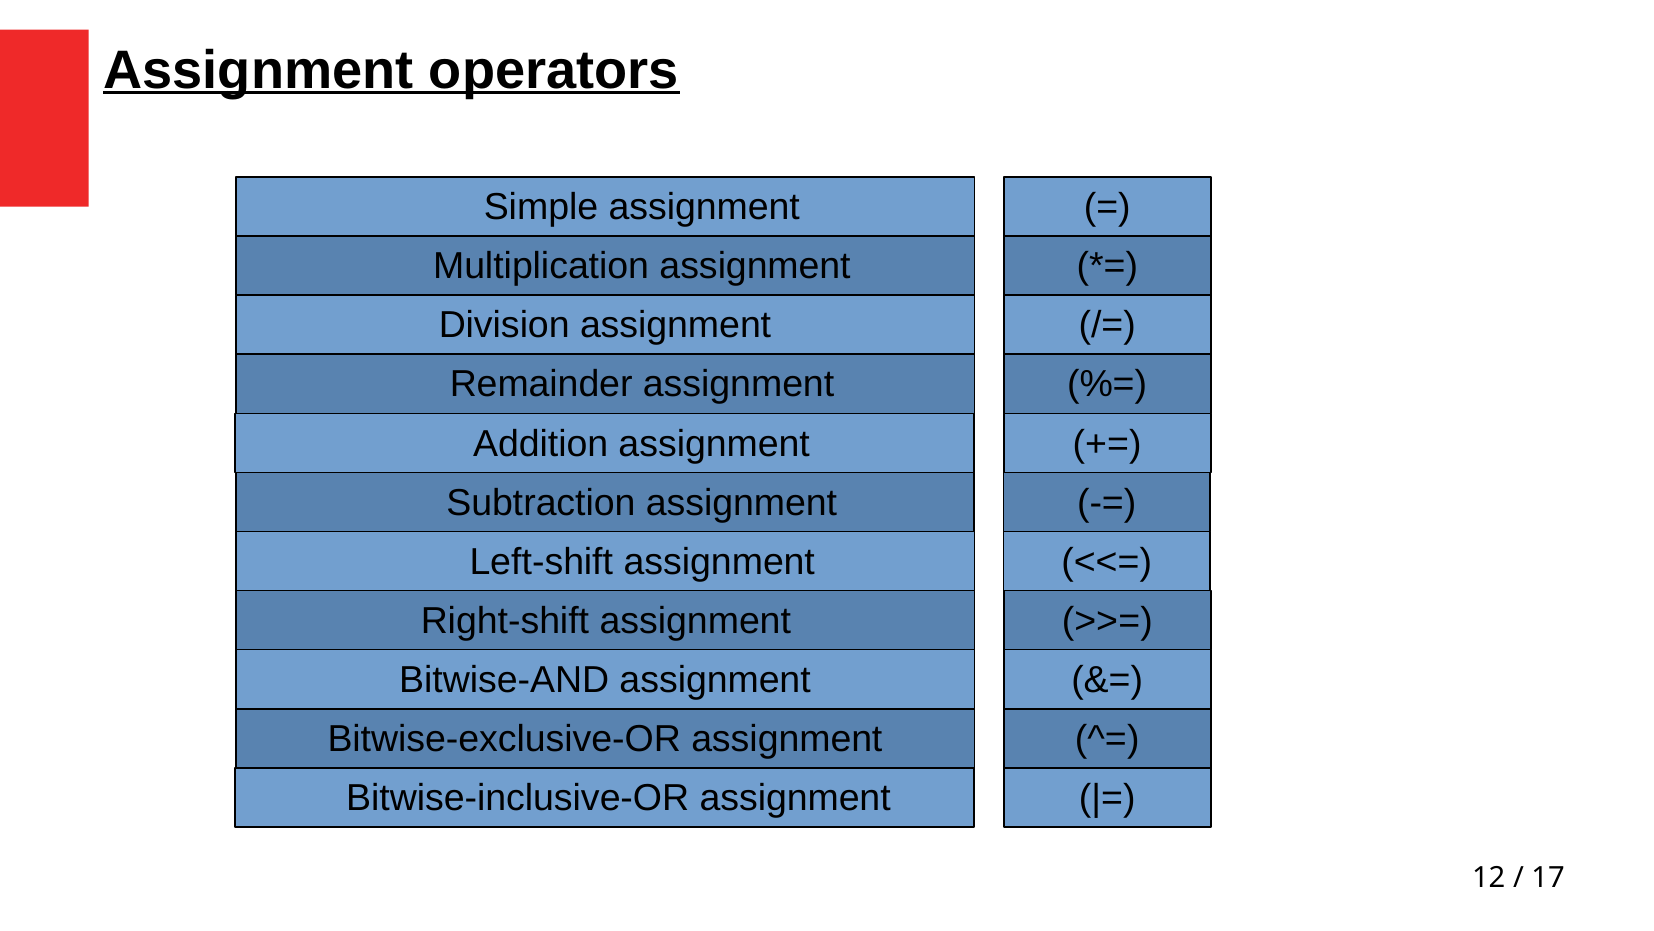

Assignment operators
	Simple assignment
(=)
	Bitwise-exclusive-OR assignment
	Multiplication assignment
(*=)
Division assignment
(/=)
	Remainder assignment
(%=)
	Addition assignment
(+=)
	Subtraction assignment
(-=)
	Left-shift assignment
(<<=)
	Right-shift assignment
(>>=)
Bitwise-AND assignment
(&=)
Bitwise-exclusive-OR assignment
(^=)
	Bitwise-inclusive-OR assignment
(|=)
12